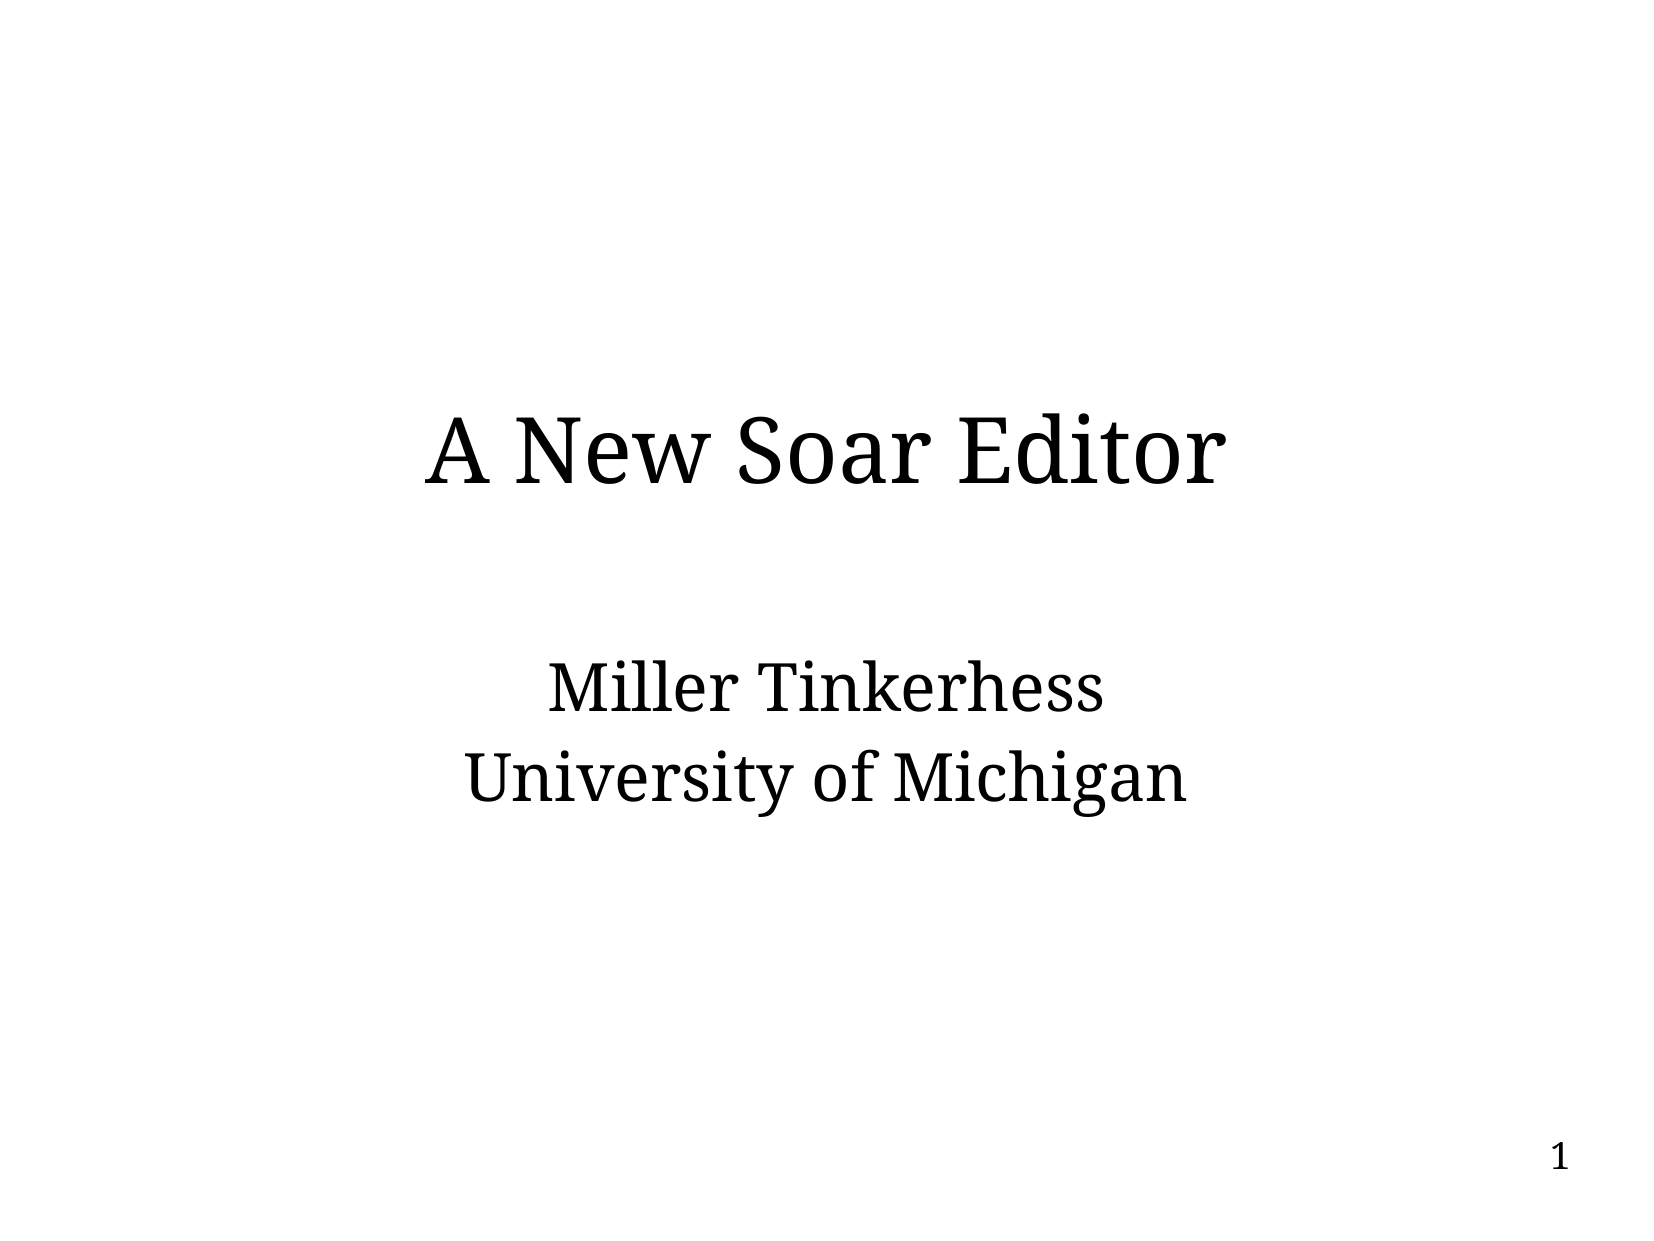

# A New Soar Editor
Miller Tinkerhess
University of Michigan
1